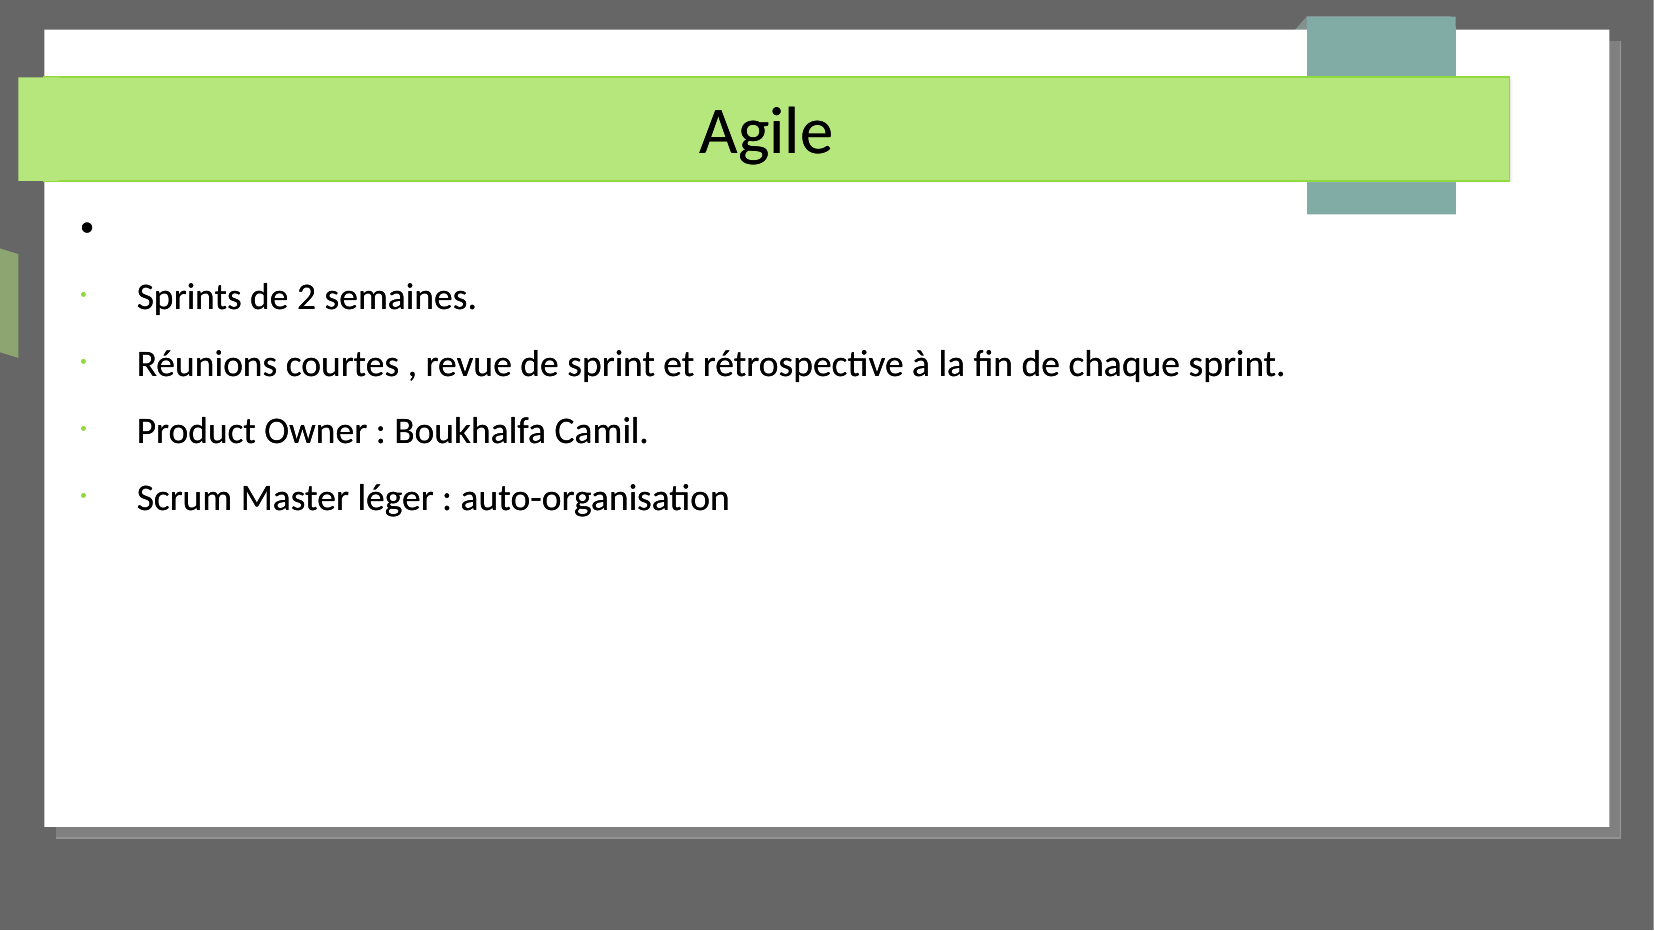

# Agile
Agile
Sprints de 2 semaines.
Réunions courtes , revue de sprint et rétrospective à la fin de chaque sprint.
Product Owner : Boukhalfa Camil.
Scrum Master léger : auto-organisation
Sprints de 2 semaines.
Réunions courtes , revue de sprint et rétrospective à la fin de chaque sprint.
Product Owner : Boukhalfa Camil.
Scrum Master léger : auto-organisation